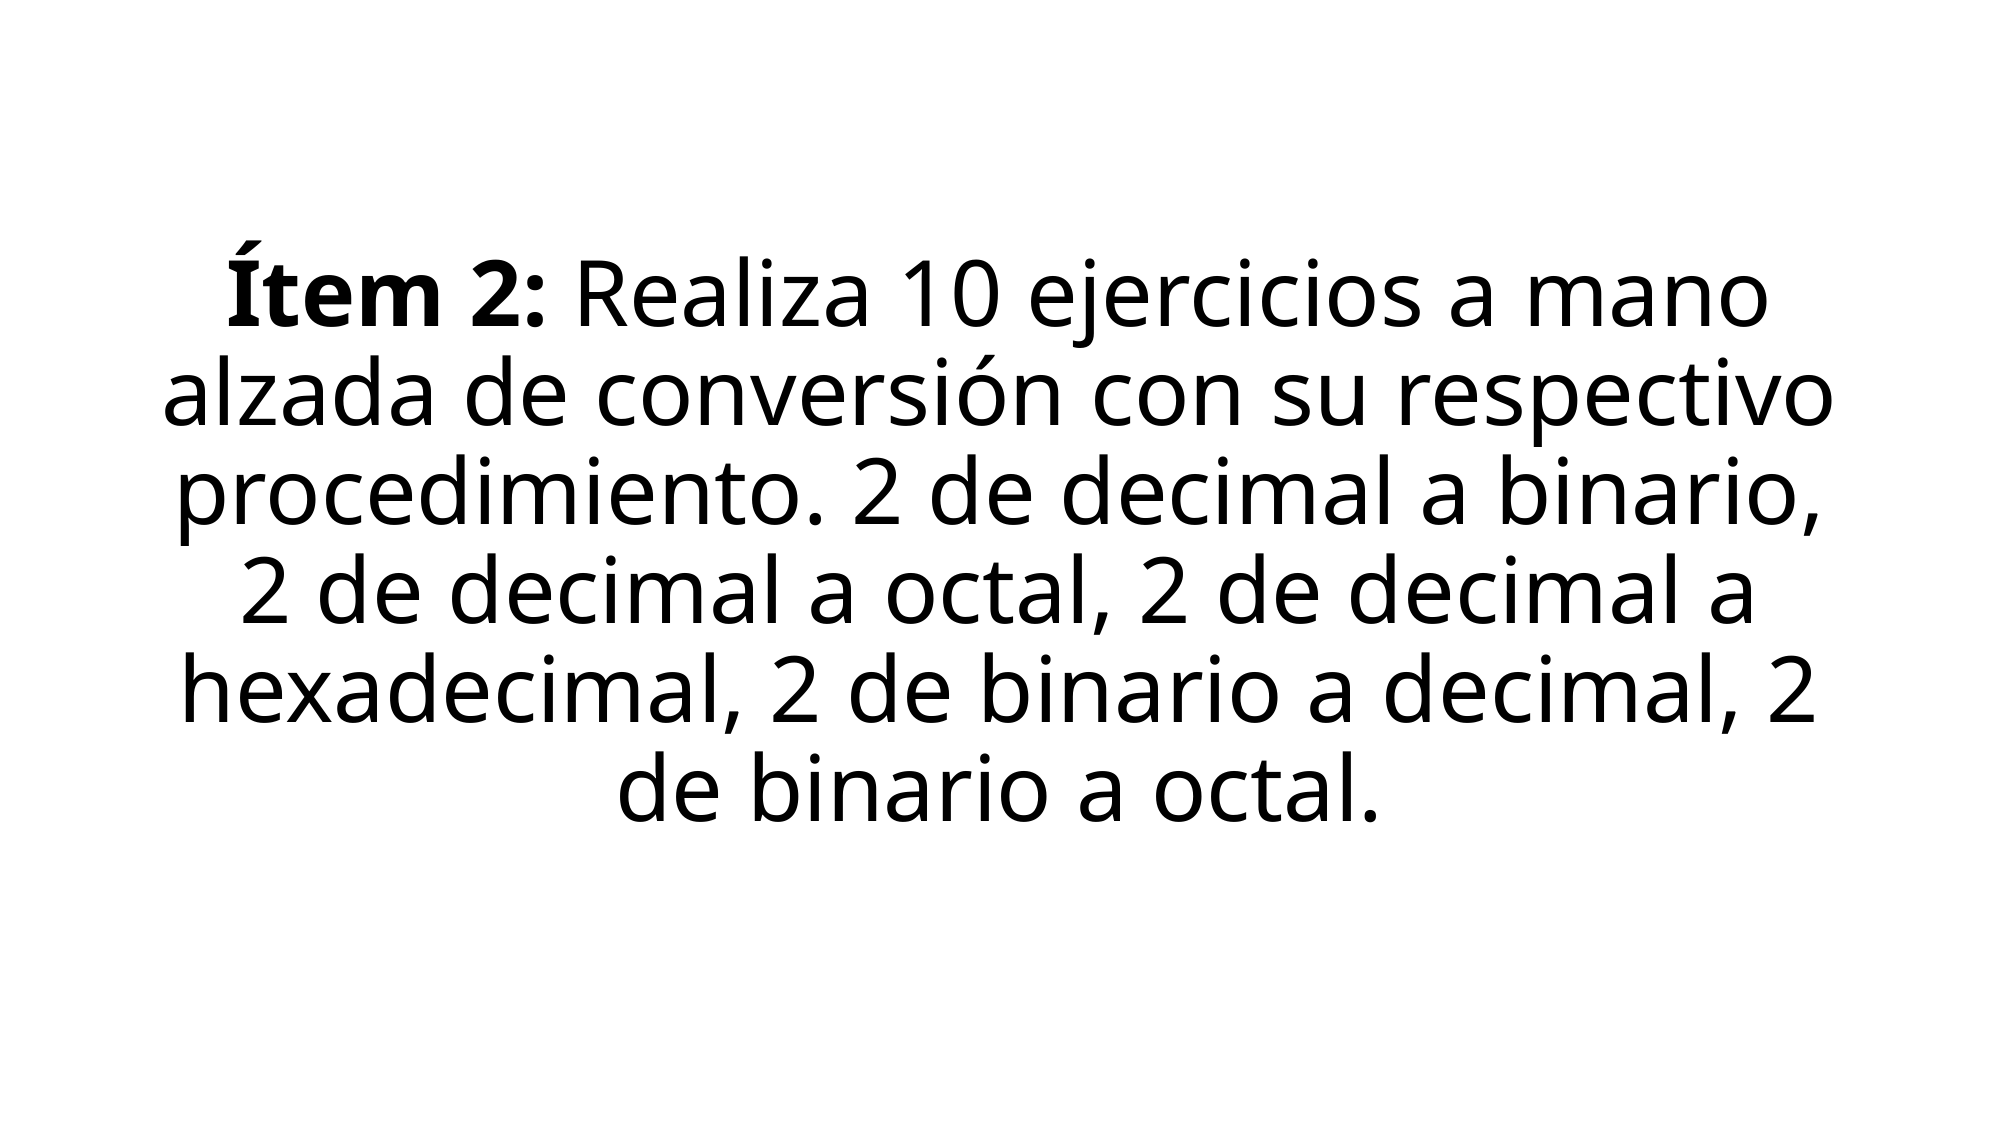

# Ítem 2: Realiza 10 ejercicios a mano alzada de conversión con su respectivo procedimiento. 2 de decimal a binario, 2 de decimal a octal, 2 de decimal a hexadecimal, 2 de binario a decimal, 2 de binario a octal.